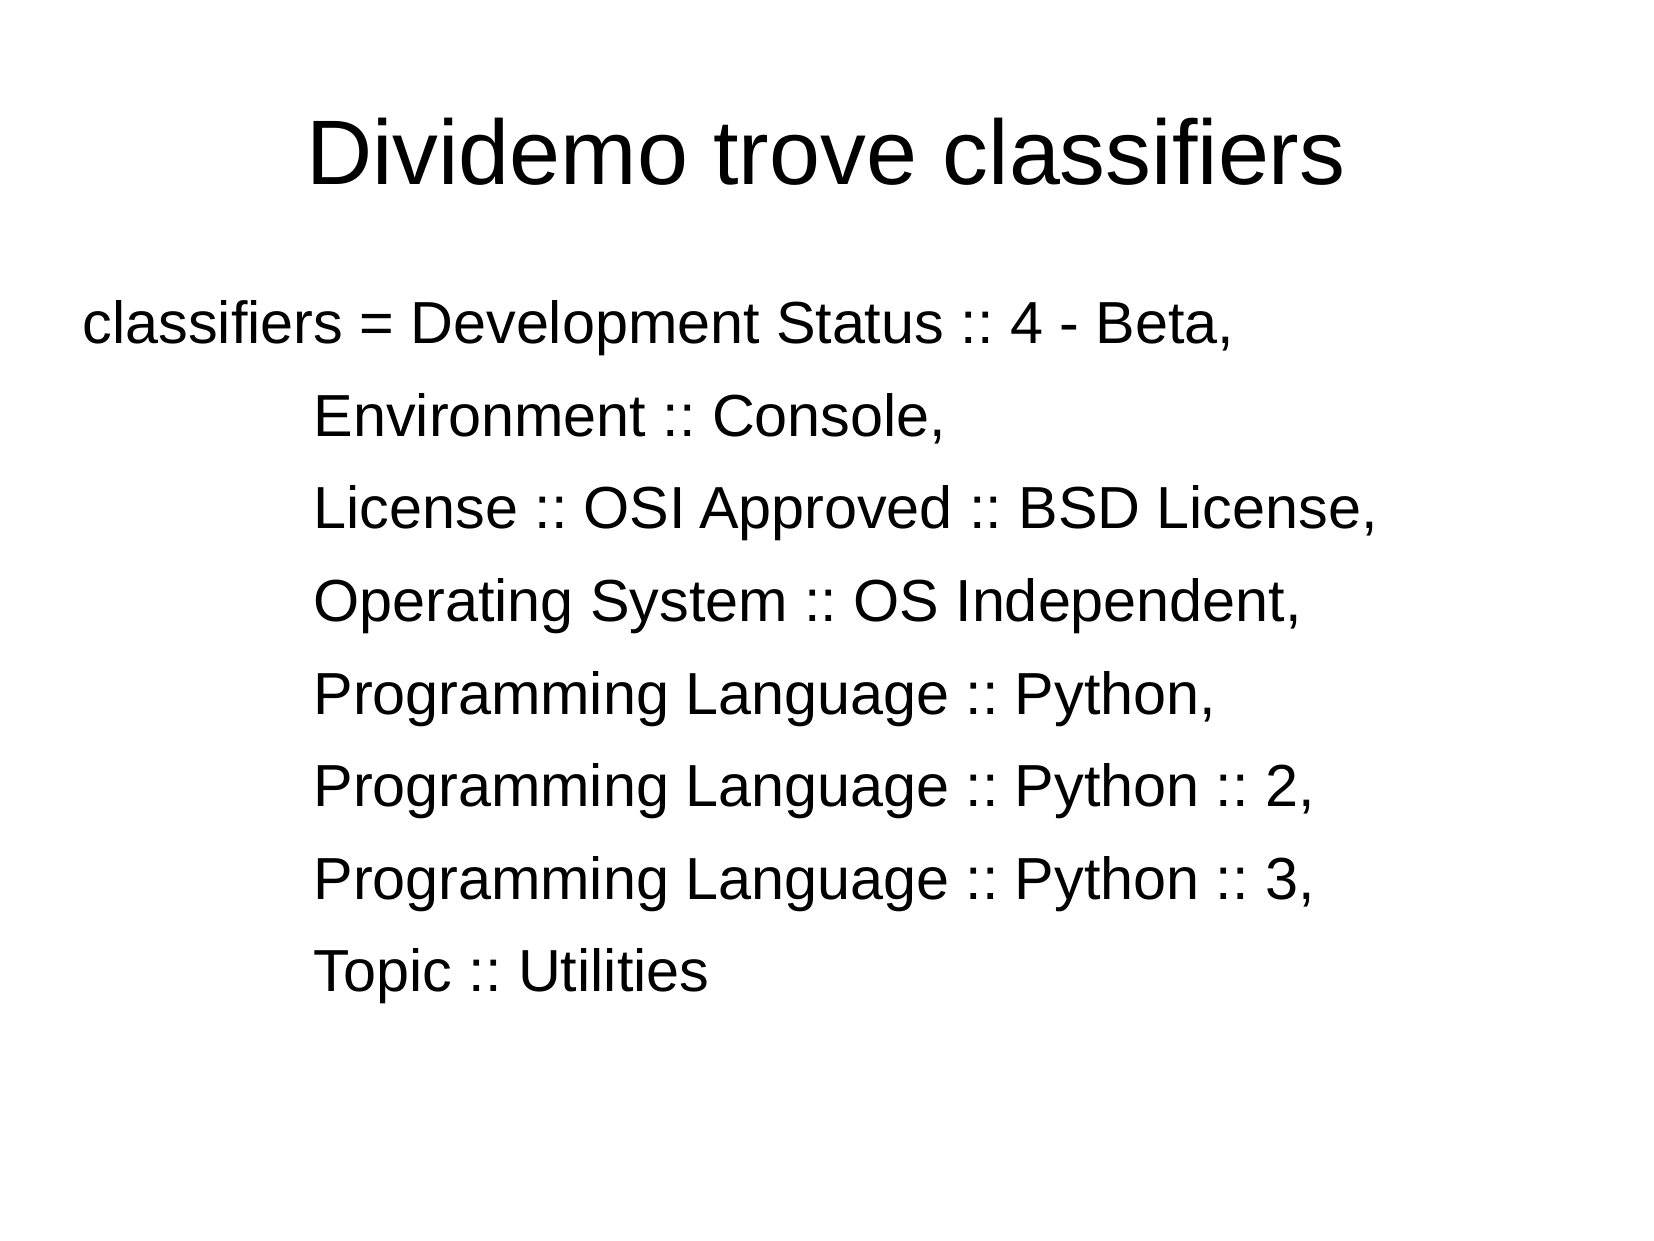

# Dividemo trove classifiers
classifiers = Development Status :: 4 - Beta,
 Environment :: Console,
 License :: OSI Approved :: BSD License,
 Operating System :: OS Independent,
 Programming Language :: Python,
 Programming Language :: Python :: 2,
 Programming Language :: Python :: 3,
 Topic :: Utilities